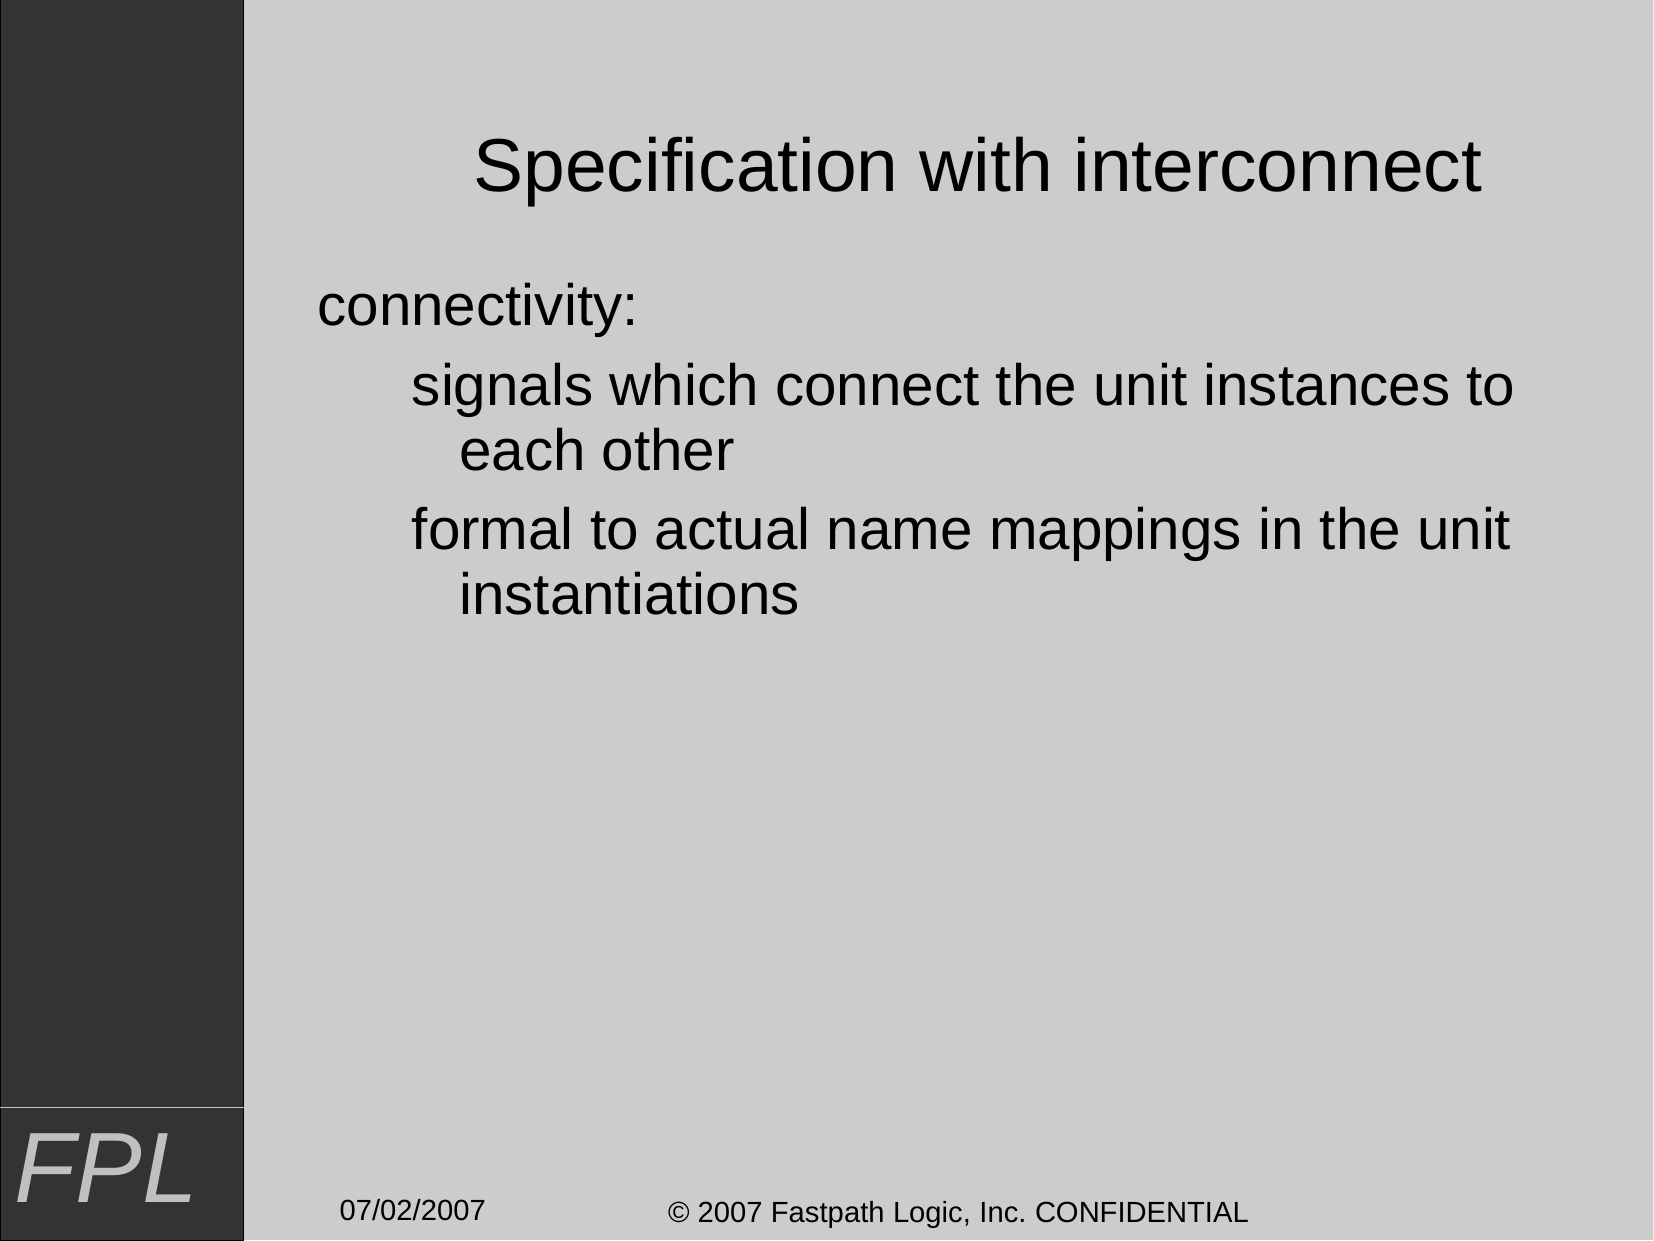

# Specification with interconnect
connectivity:
signals which connect the unit instances to each other
formal to actual name mappings in the unit instantiations
07/02/2007
© 2007 FASTPATH LOGIC INC.